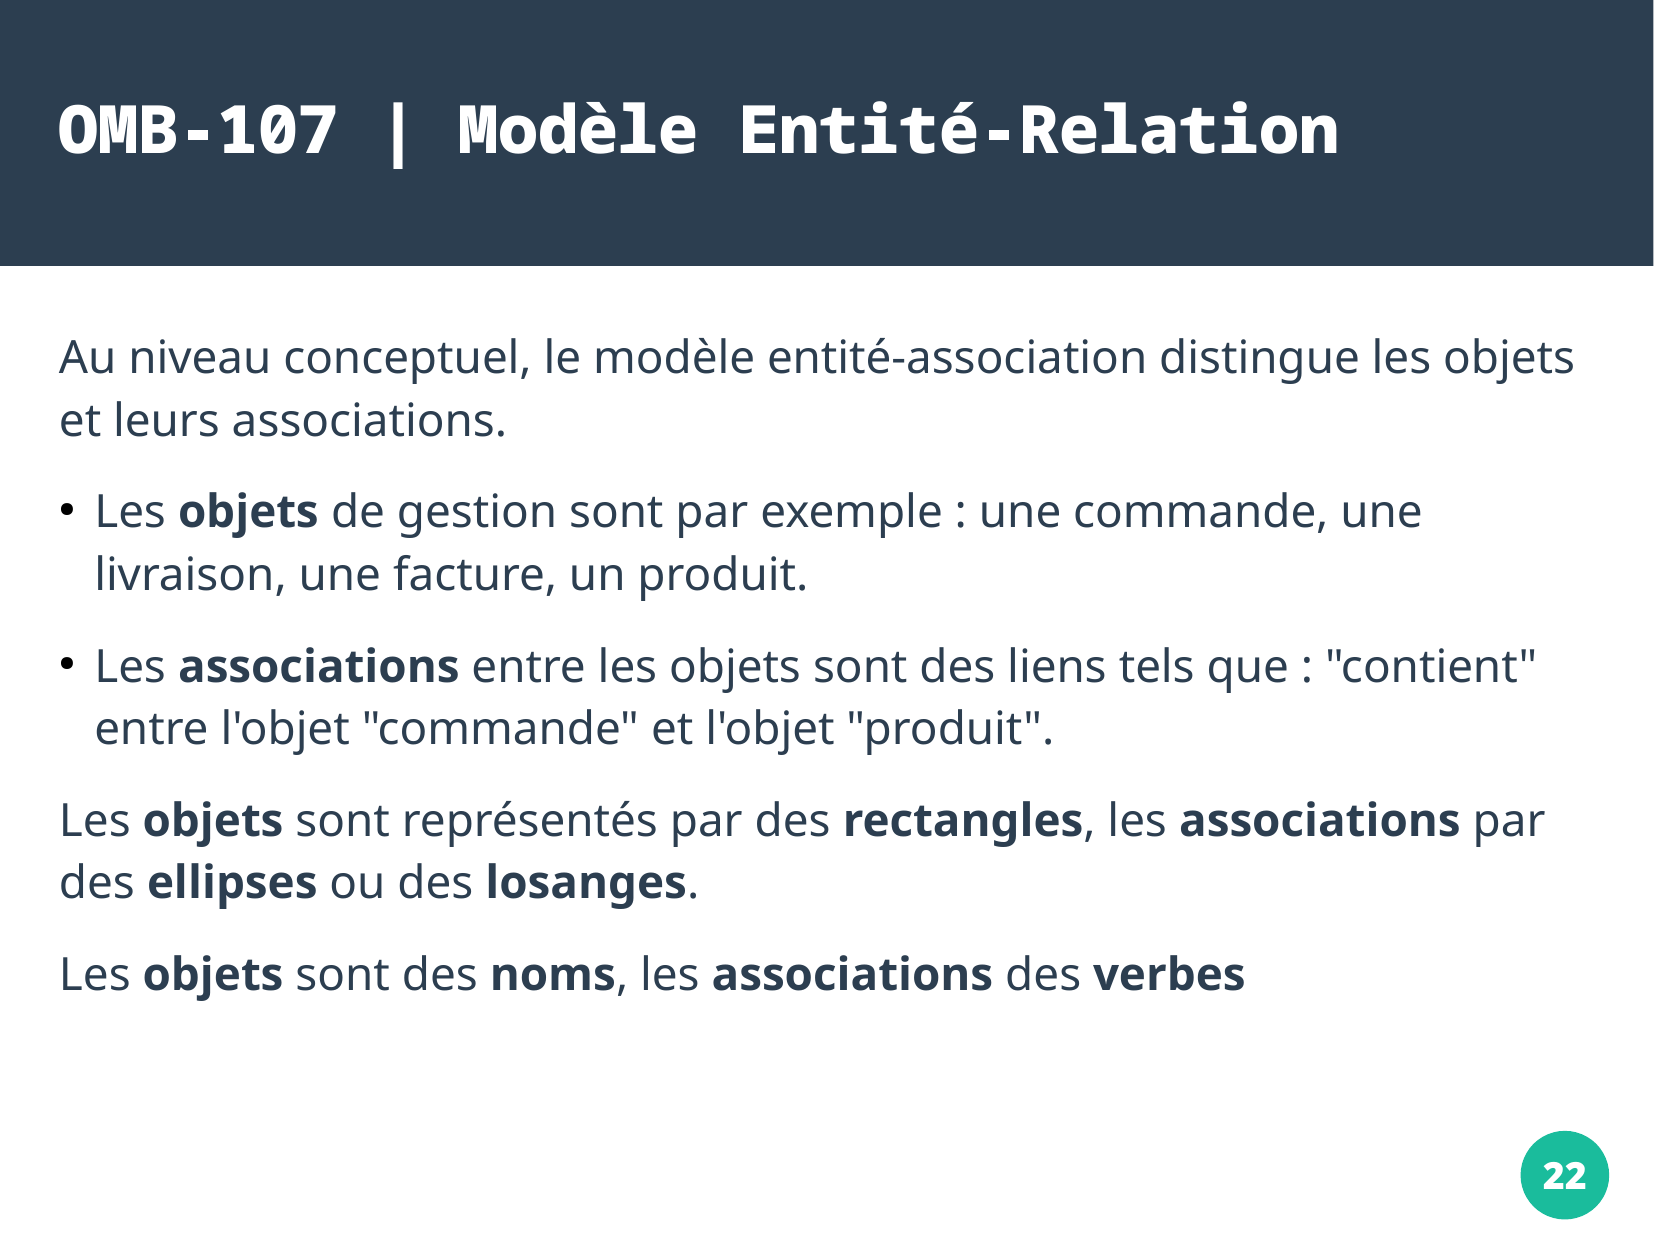

# OMB-107 | Modèle Entité-Relation
Au niveau conceptuel, le modèle entité-association distingue les objets et leurs associations.
Les objets de gestion sont par exemple : une commande, une livraison, une facture, un produit.
Les associations entre les objets sont des liens tels que : "contient" entre l'objet "commande" et l'objet "produit".
Les objets sont représentés par des rectangles, les associations par des ellipses ou des losanges.
Les objets sont des noms, les associations des verbes
22